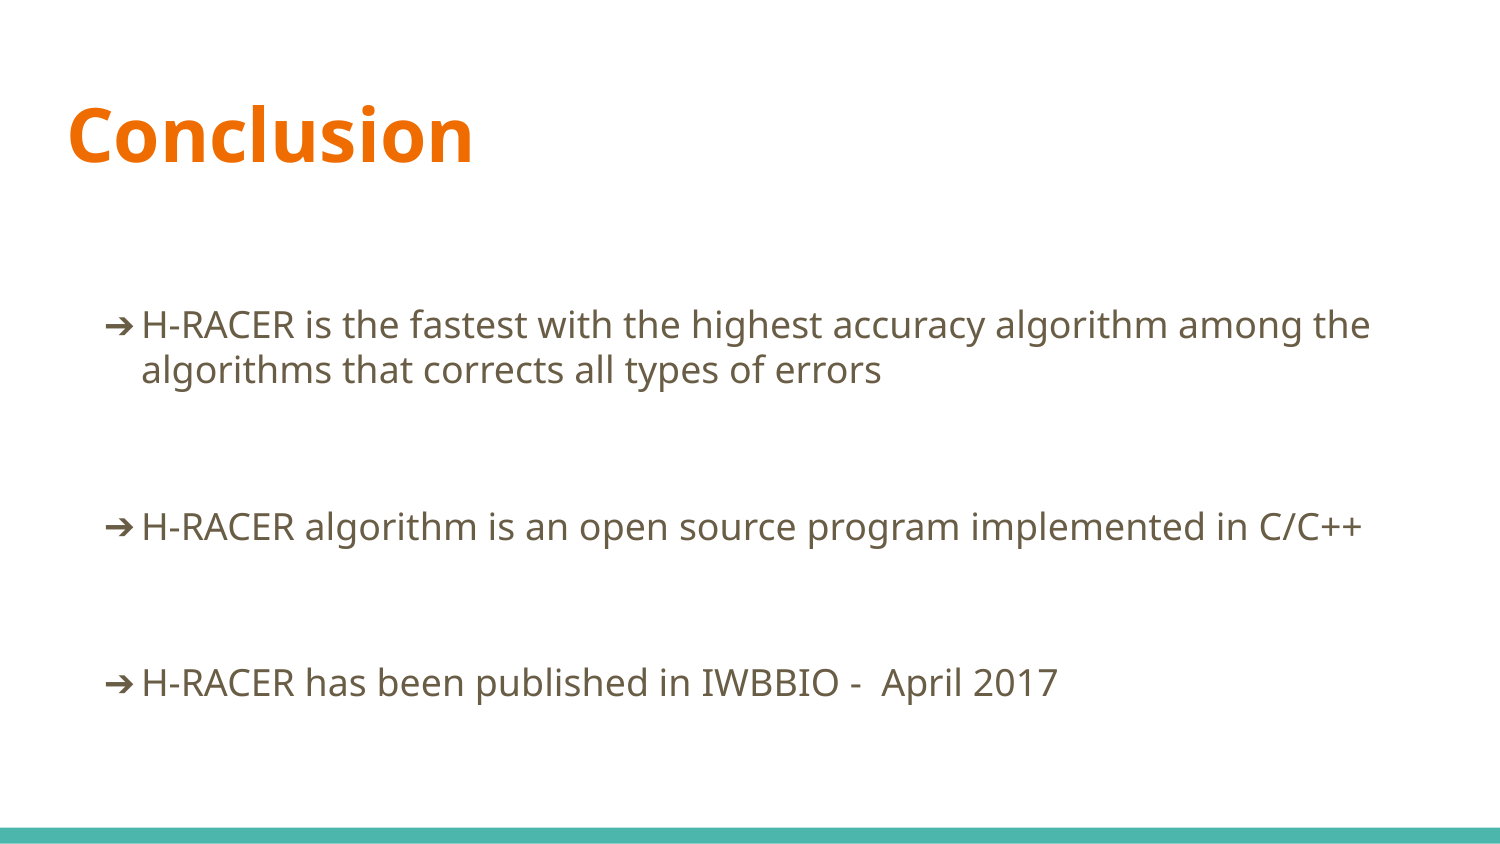

# Conclusion
H-RACER is the fastest with the highest accuracy algorithm among the algorithms that corrects all types of errors
H-RACER algorithm is an open source program implemented in C/C++
H-RACER has been published in IWBBIO - April 2017